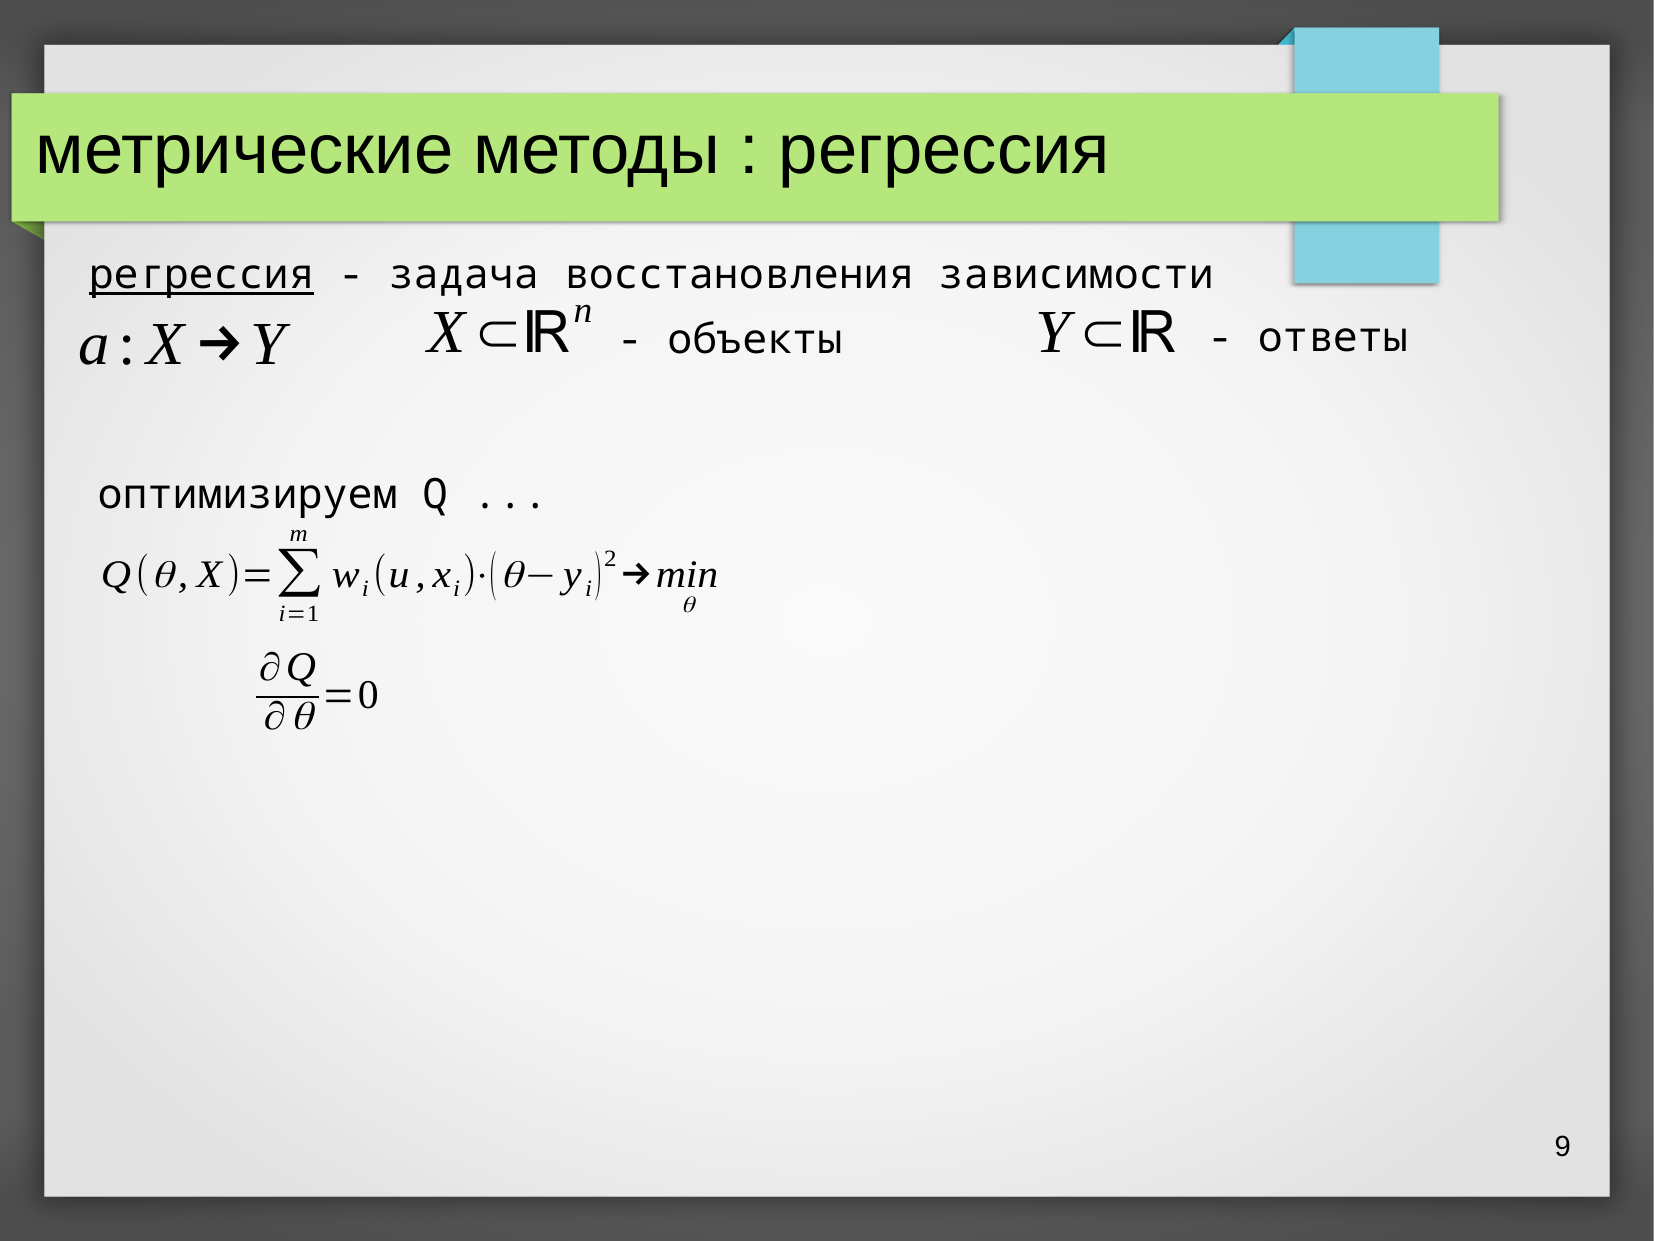

метрические методы : регрессия
регрессия - задача восстановления зависимости
- ответы
# - объекты
оптимизируем Q ...
9